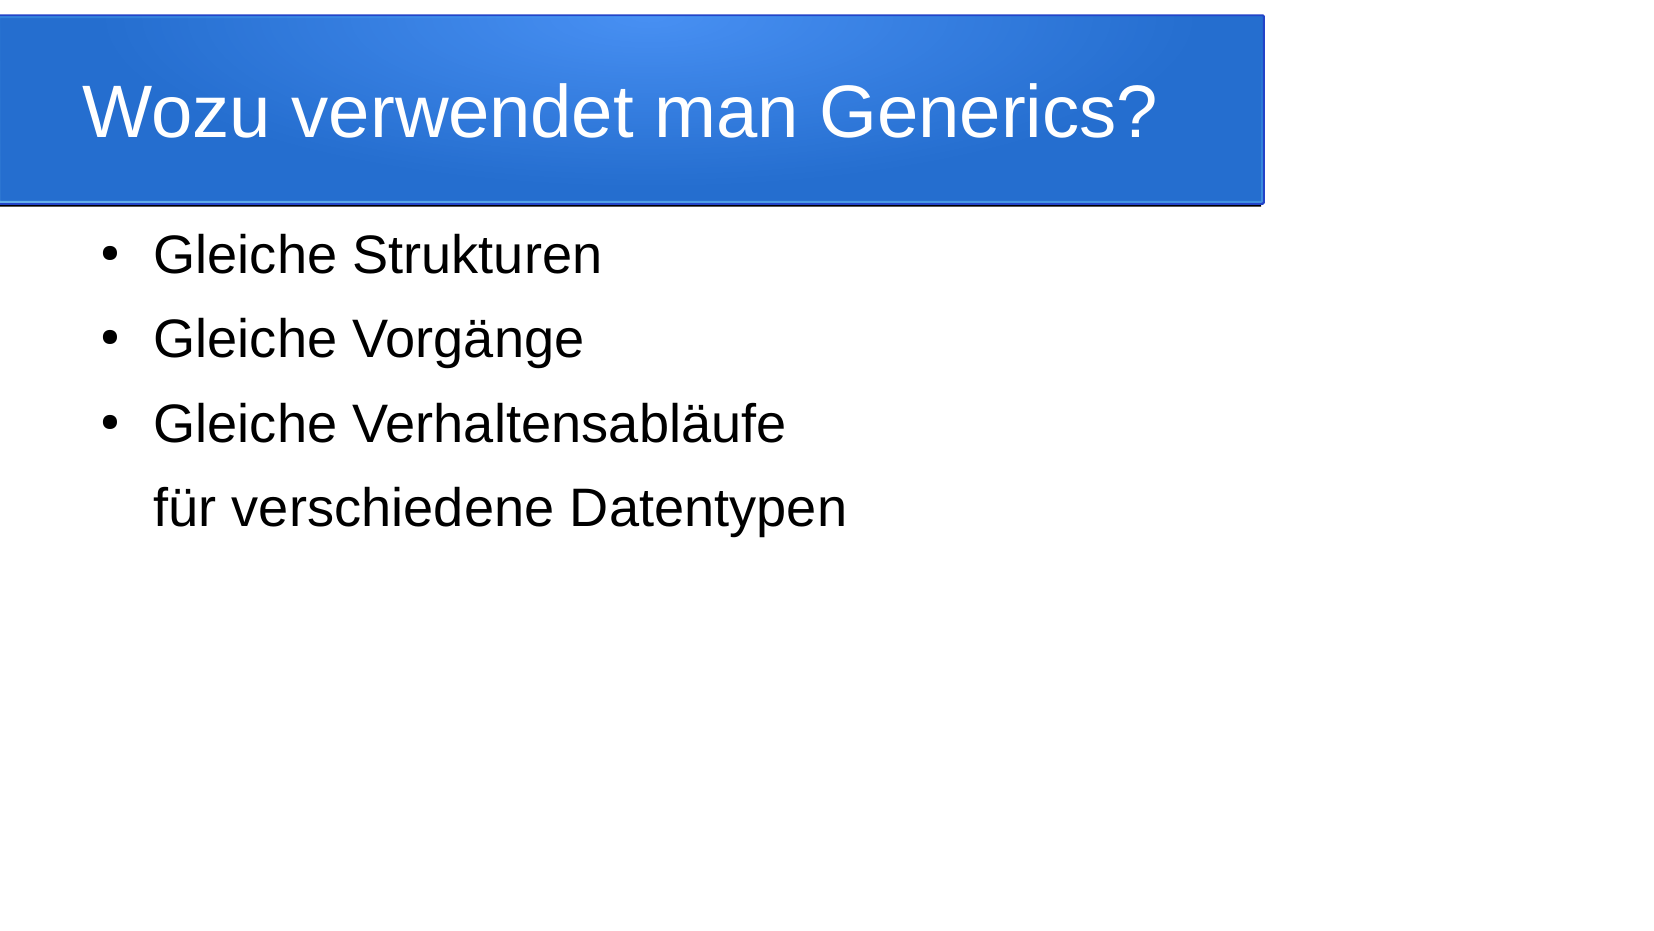

# Wozu verwendet man Generics?
Gleiche Strukturen
Gleiche Vorgänge
Gleiche Verhaltensabläufe
für verschiedene Datentypen